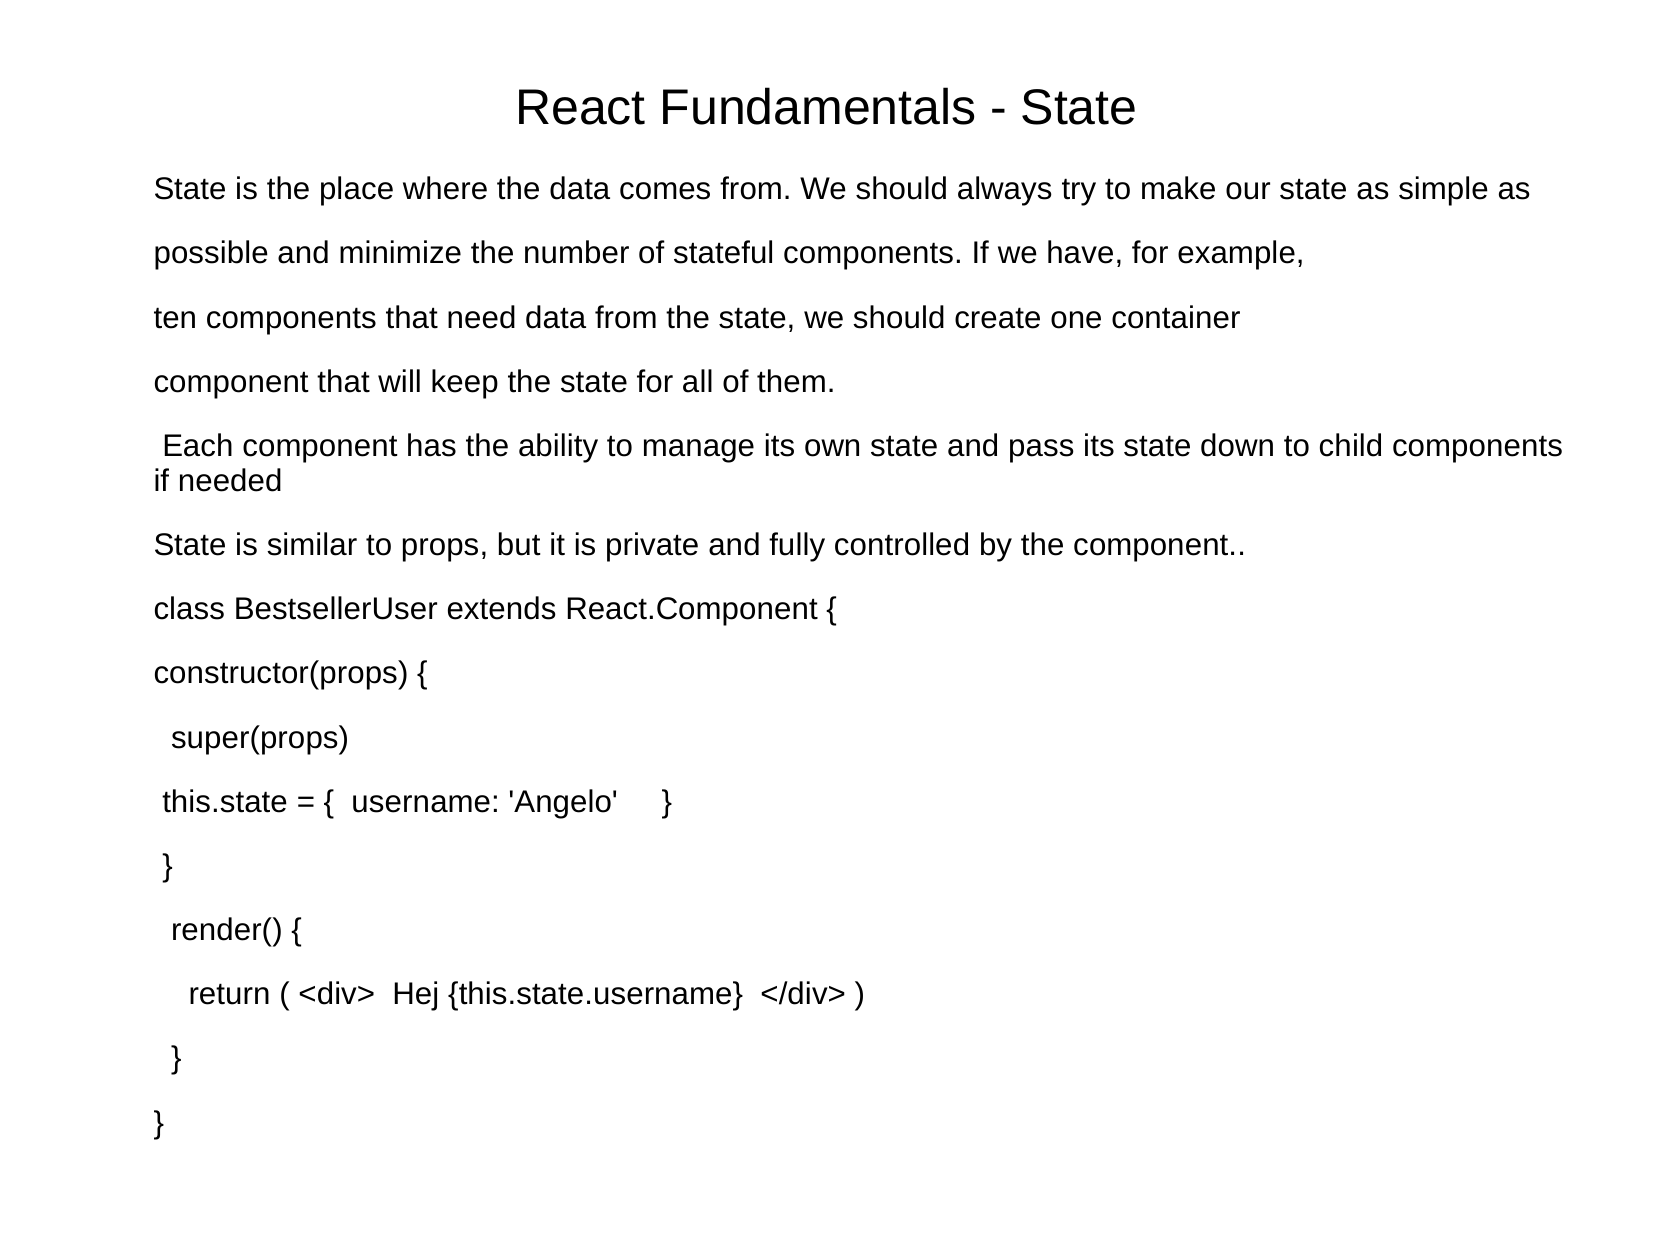

# React Fundamentals - State
State is the place where the data comes from. We should always try to make our state as simple as
possible and minimize the number of stateful components. If we have, for example,
ten components that need data from the state, we should create one container
component that will keep the state for all of them.
 Each component has the ability to manage its own state and pass its state down to child components if needed
State is similar to props, but it is private and fully controlled by the component..
class BestsellerUser extends React.Component {
constructor(props) {
 super(props)
 this.state = { username: 'Angelo' }
 }
 render() {
 return ( <div> Hej {this.state.username} </div> )
 }
}